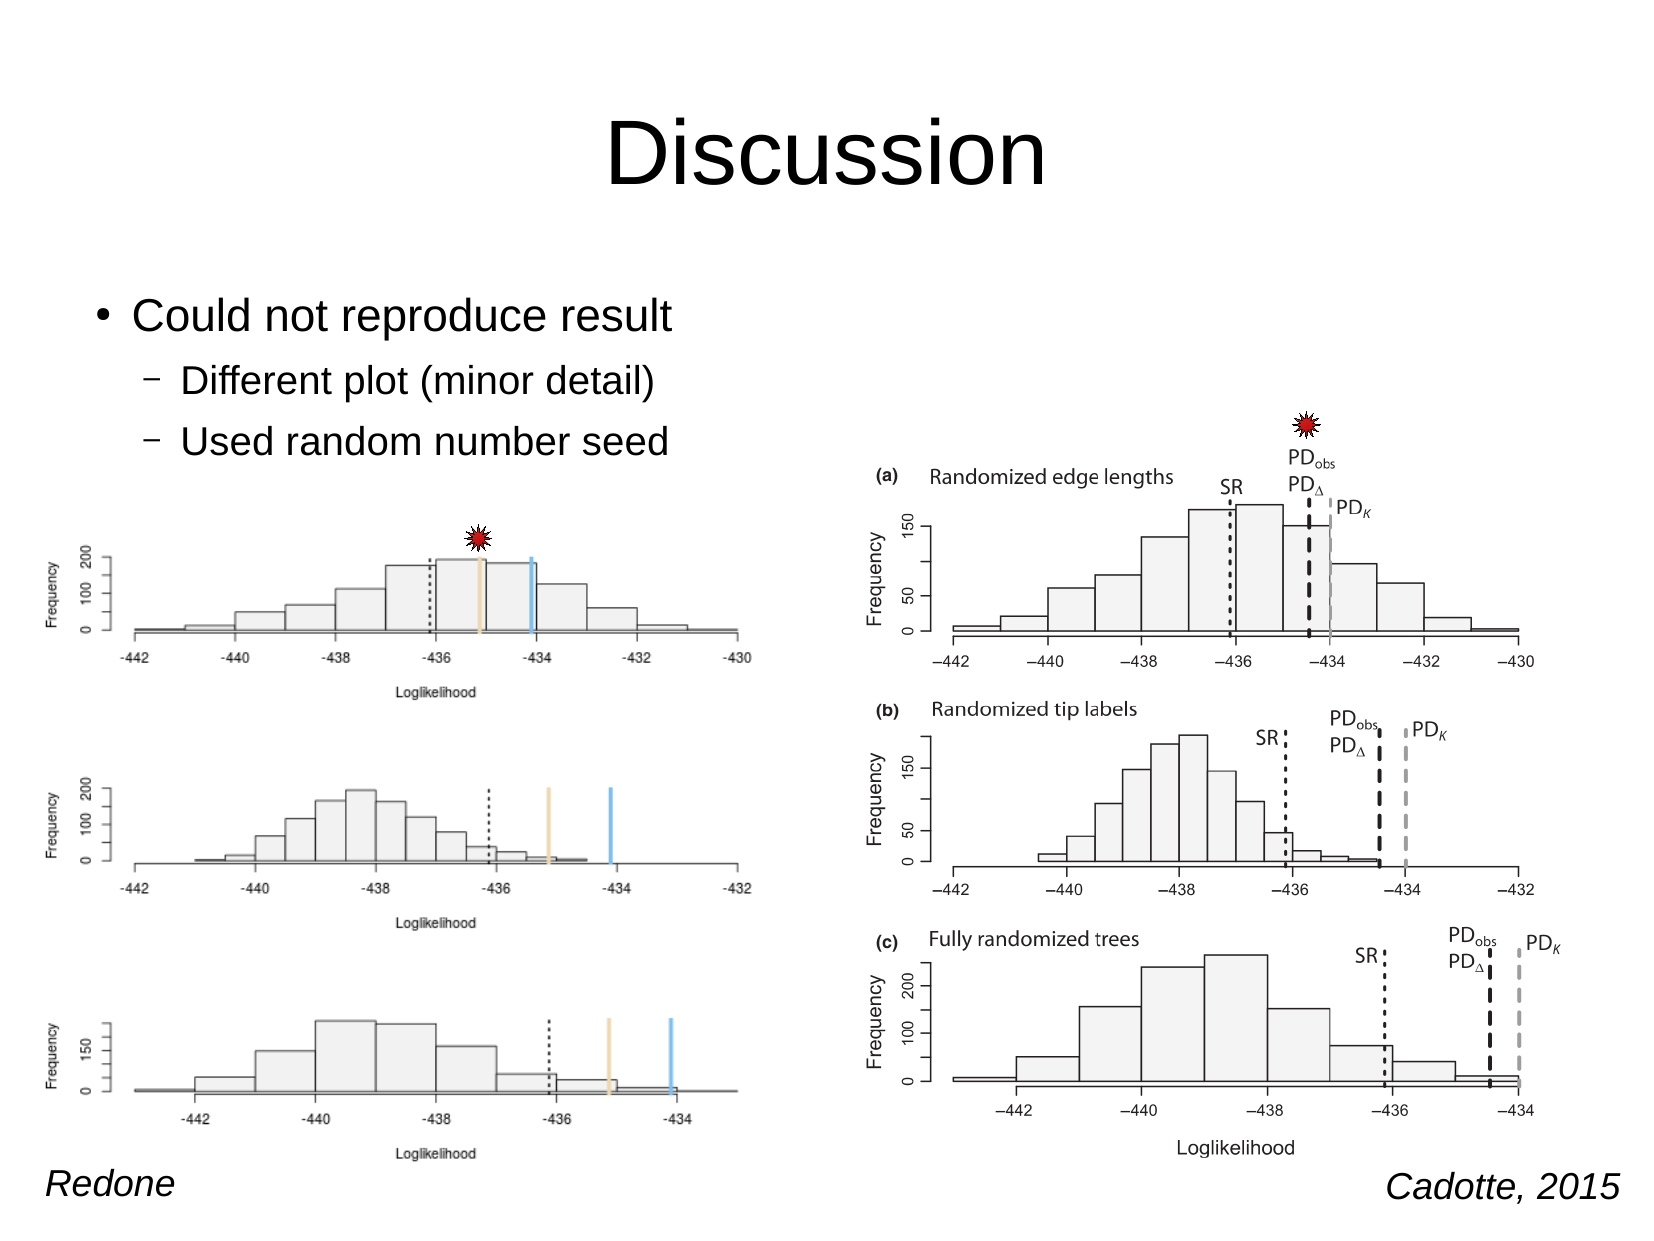

# Discussion
Could not reproduce result
Different plot (minor detail)
Used random number seed
Redone
Cadotte, 2015